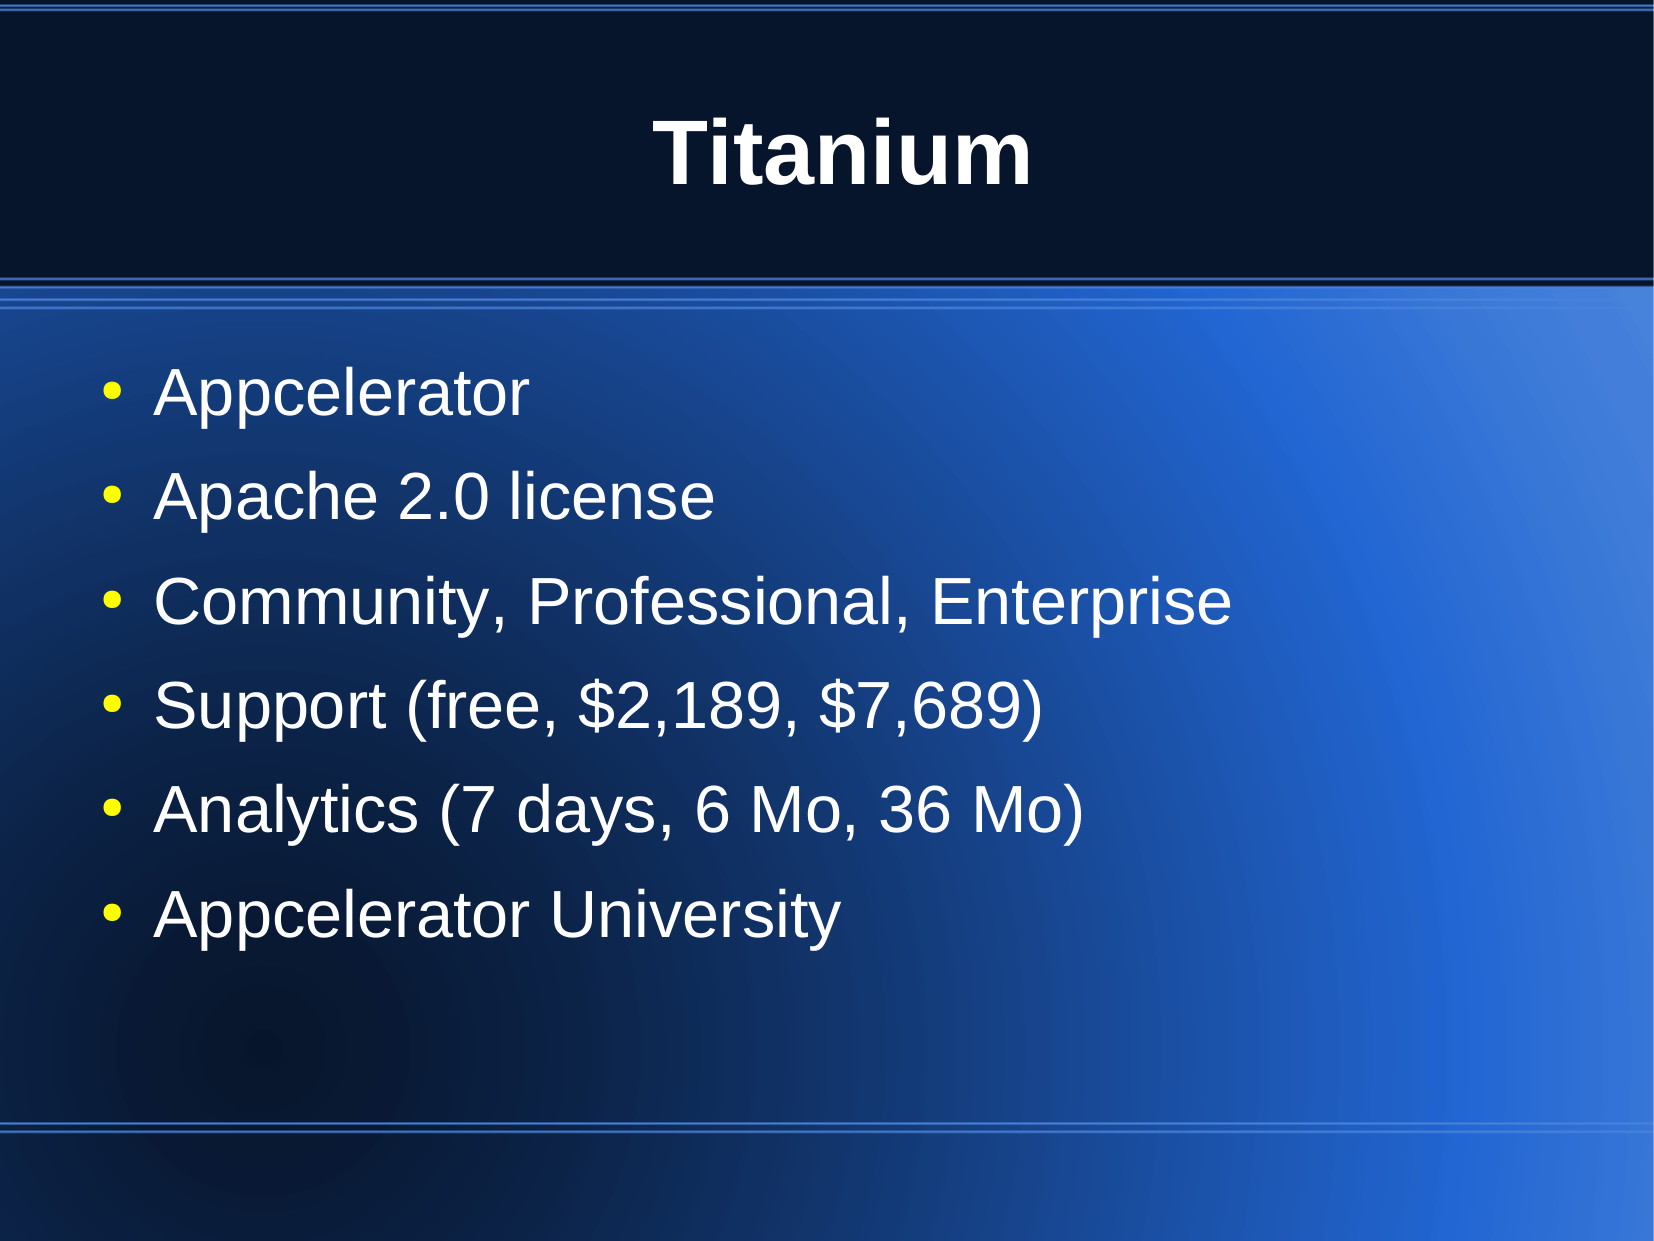

# Titanium
Appcelerator
Apache 2.0 license
Community, Professional, Enterprise
Support (free, $2,189, $7,689)
Analytics (7 days, 6 Mo, 36 Mo)
Appcelerator University